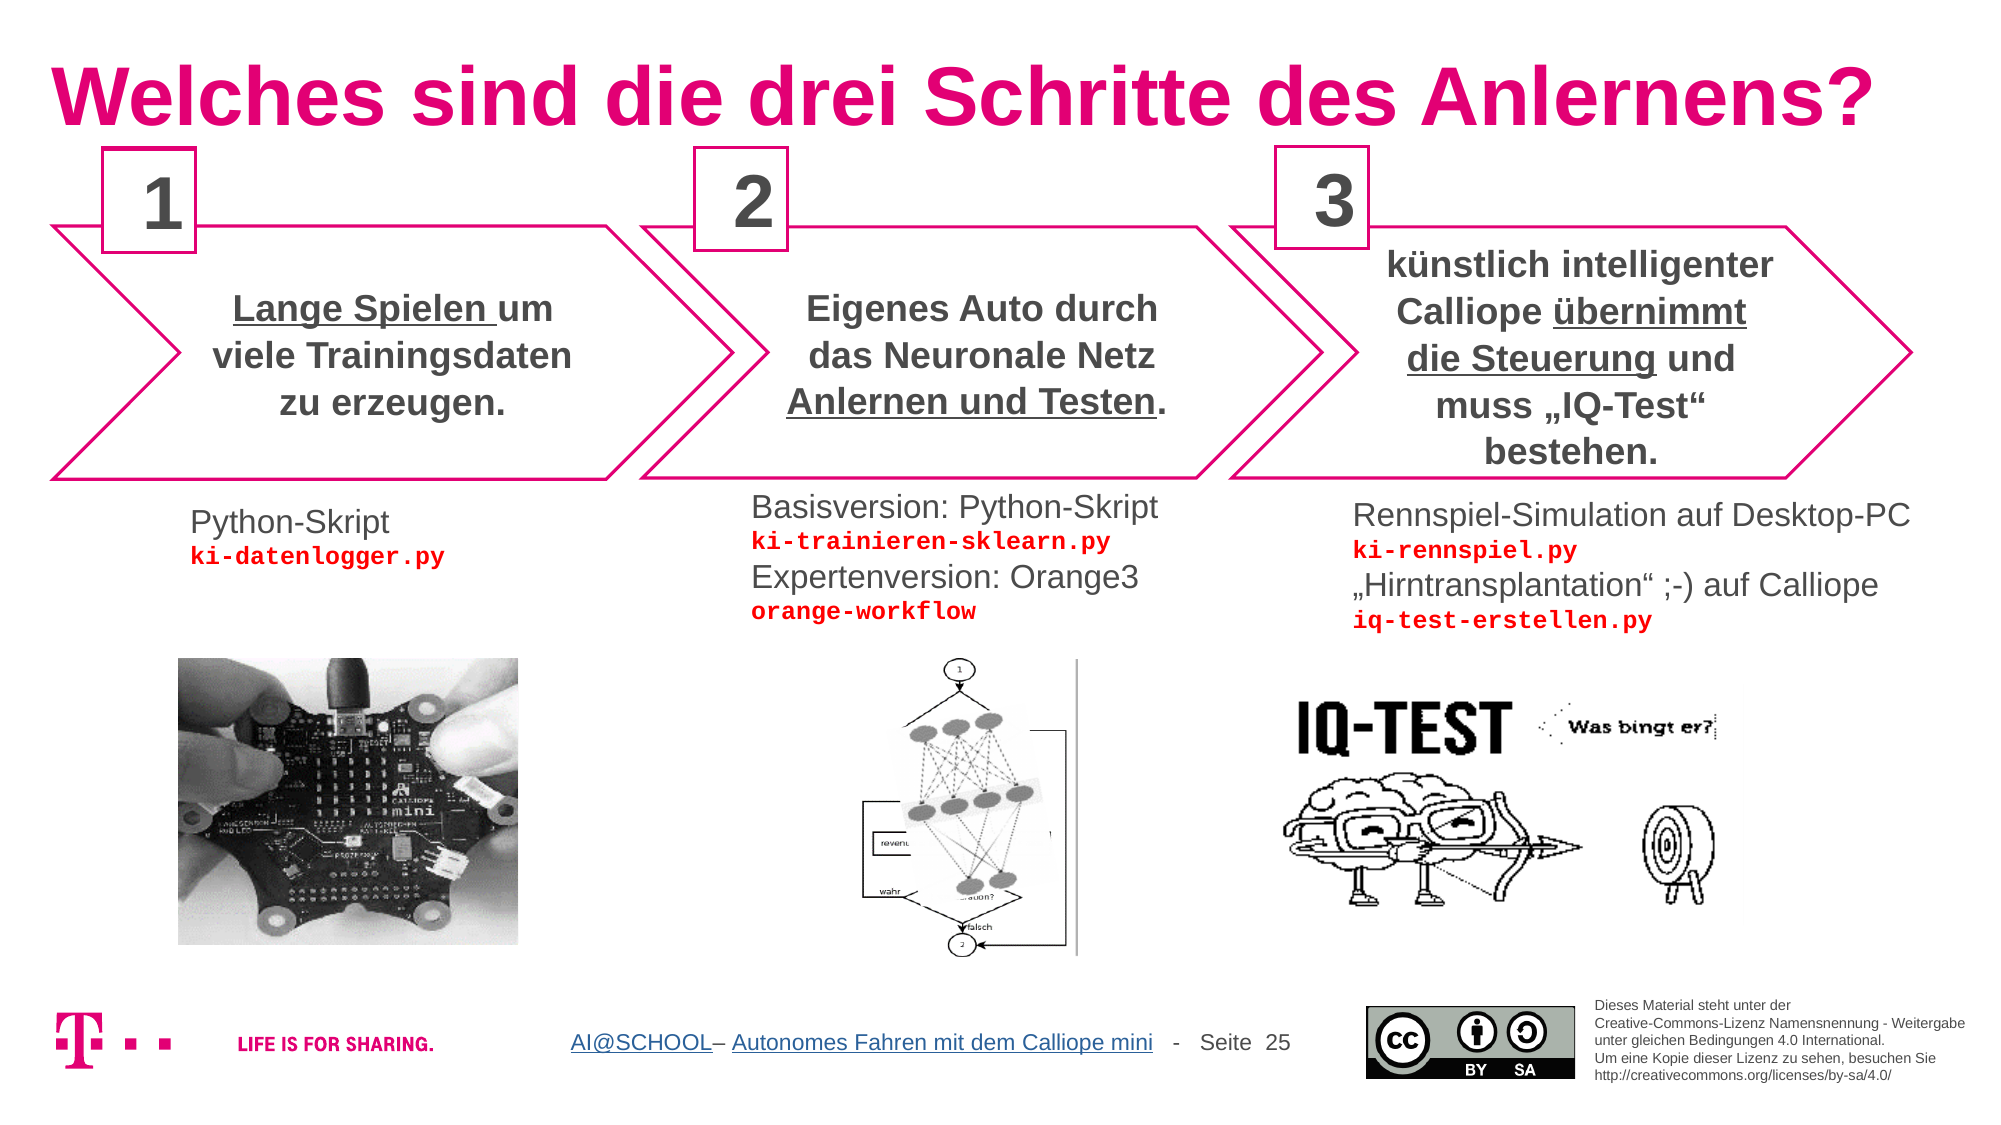

Welches sind die drei Schritte des Anlernens?
3
1
2
1
Lange Spielen um viele Trainingsdaten zu erzeugen.
Eigenes Auto durch das Neuronale Netz Anlernen und Testen.
künstlich intelligenter Calliope übernimmt die Steuerung und muss „IQ-Test“ bestehen.
Basisversion: Python-Skript
ki-trainieren-sklearn.py
Expertenversion: Orange3
orange-workflow
Rennspiel-Simulation auf Desktop-PC
ki-rennspiel.py
„Hirntransplantation“ ;-) auf Calliope
iq-test-erstellen.py
Python-Skript
ki-datenlogger.py